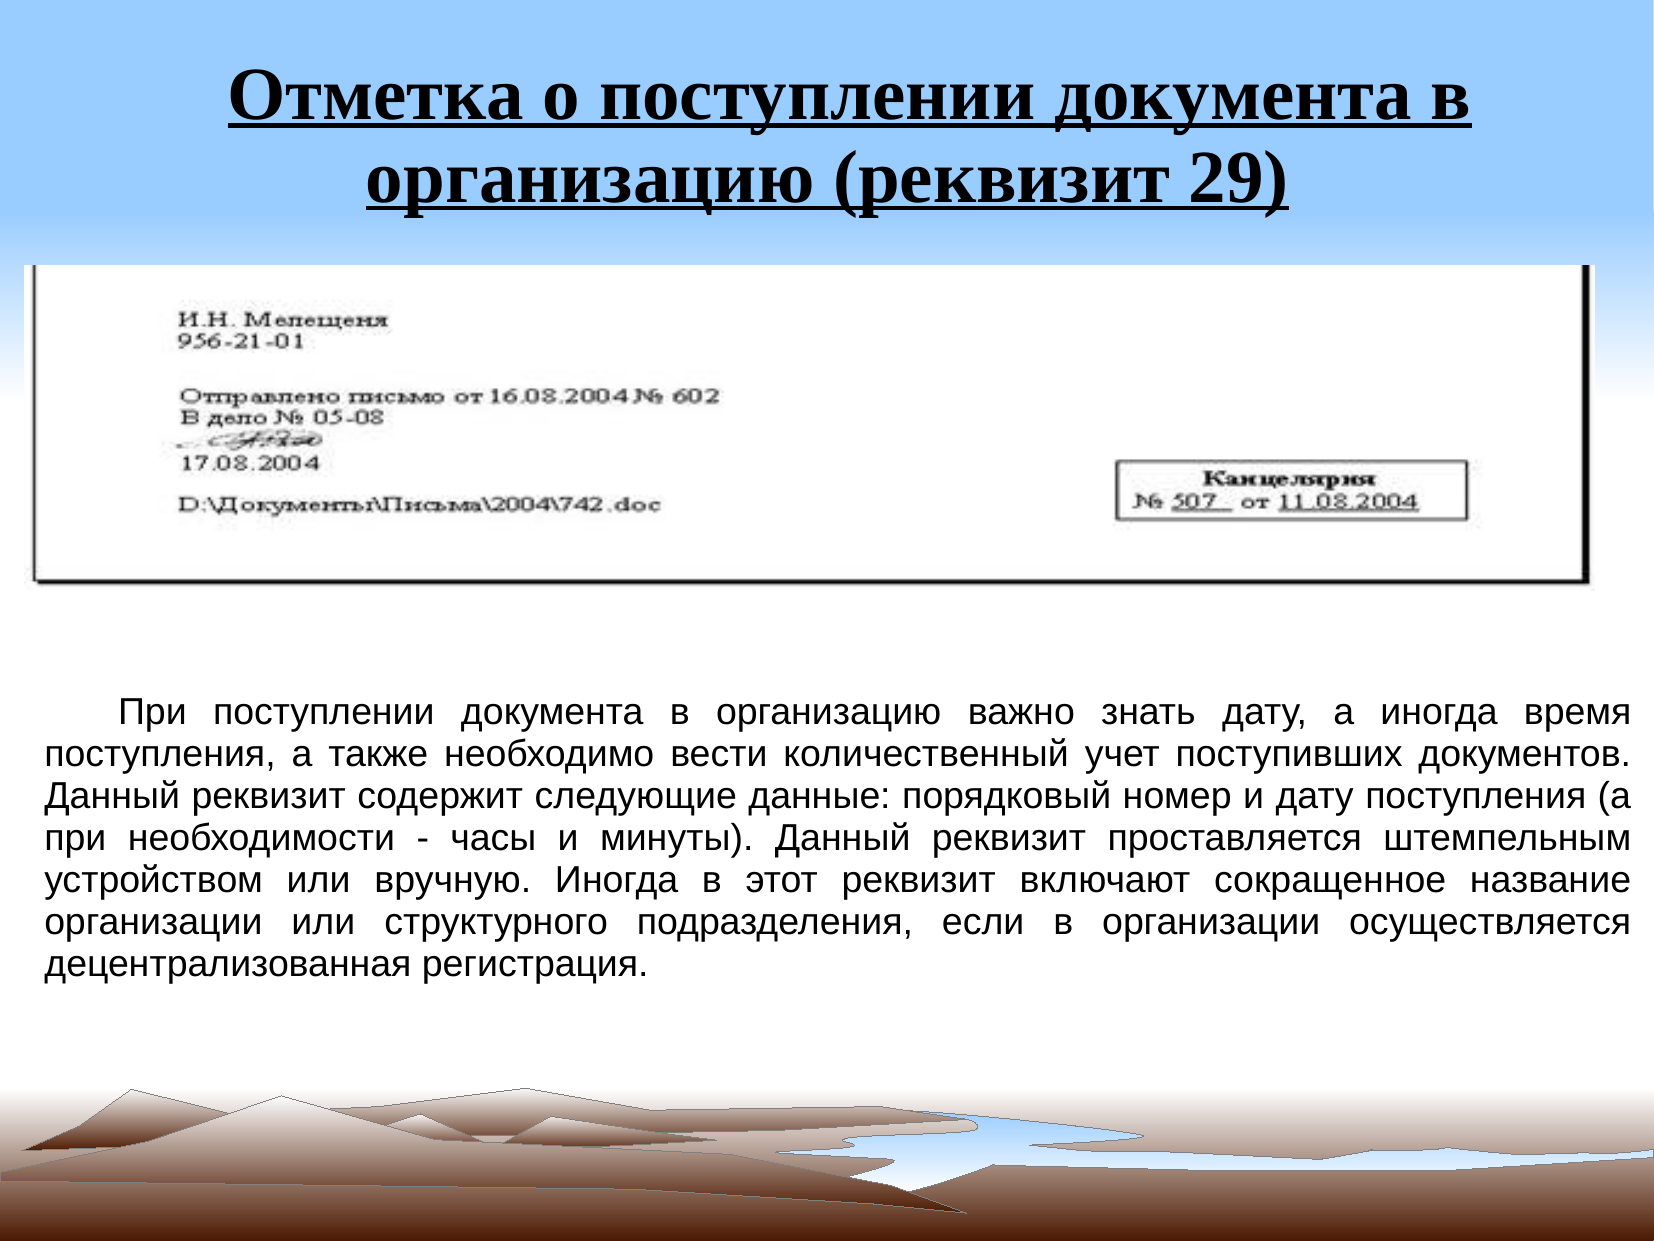

# Отметка о поступлении документа в организацию (реквизит 29)
	При поступлении документа в организацию важно знать дату, а иногда время поступления, а также необходимо вести количественный учет поступивших документов. Данный реквизит содержит следующие данные: порядковый номер и дату поступления (а при необходимости - часы и минуты). Данный реквизит проставляется штемпельным устройством или вручную. Иногда в этот реквизит включают сокращенное название организации или структурного подразделения, если в организации осуществляется децентрализованная регистрация.